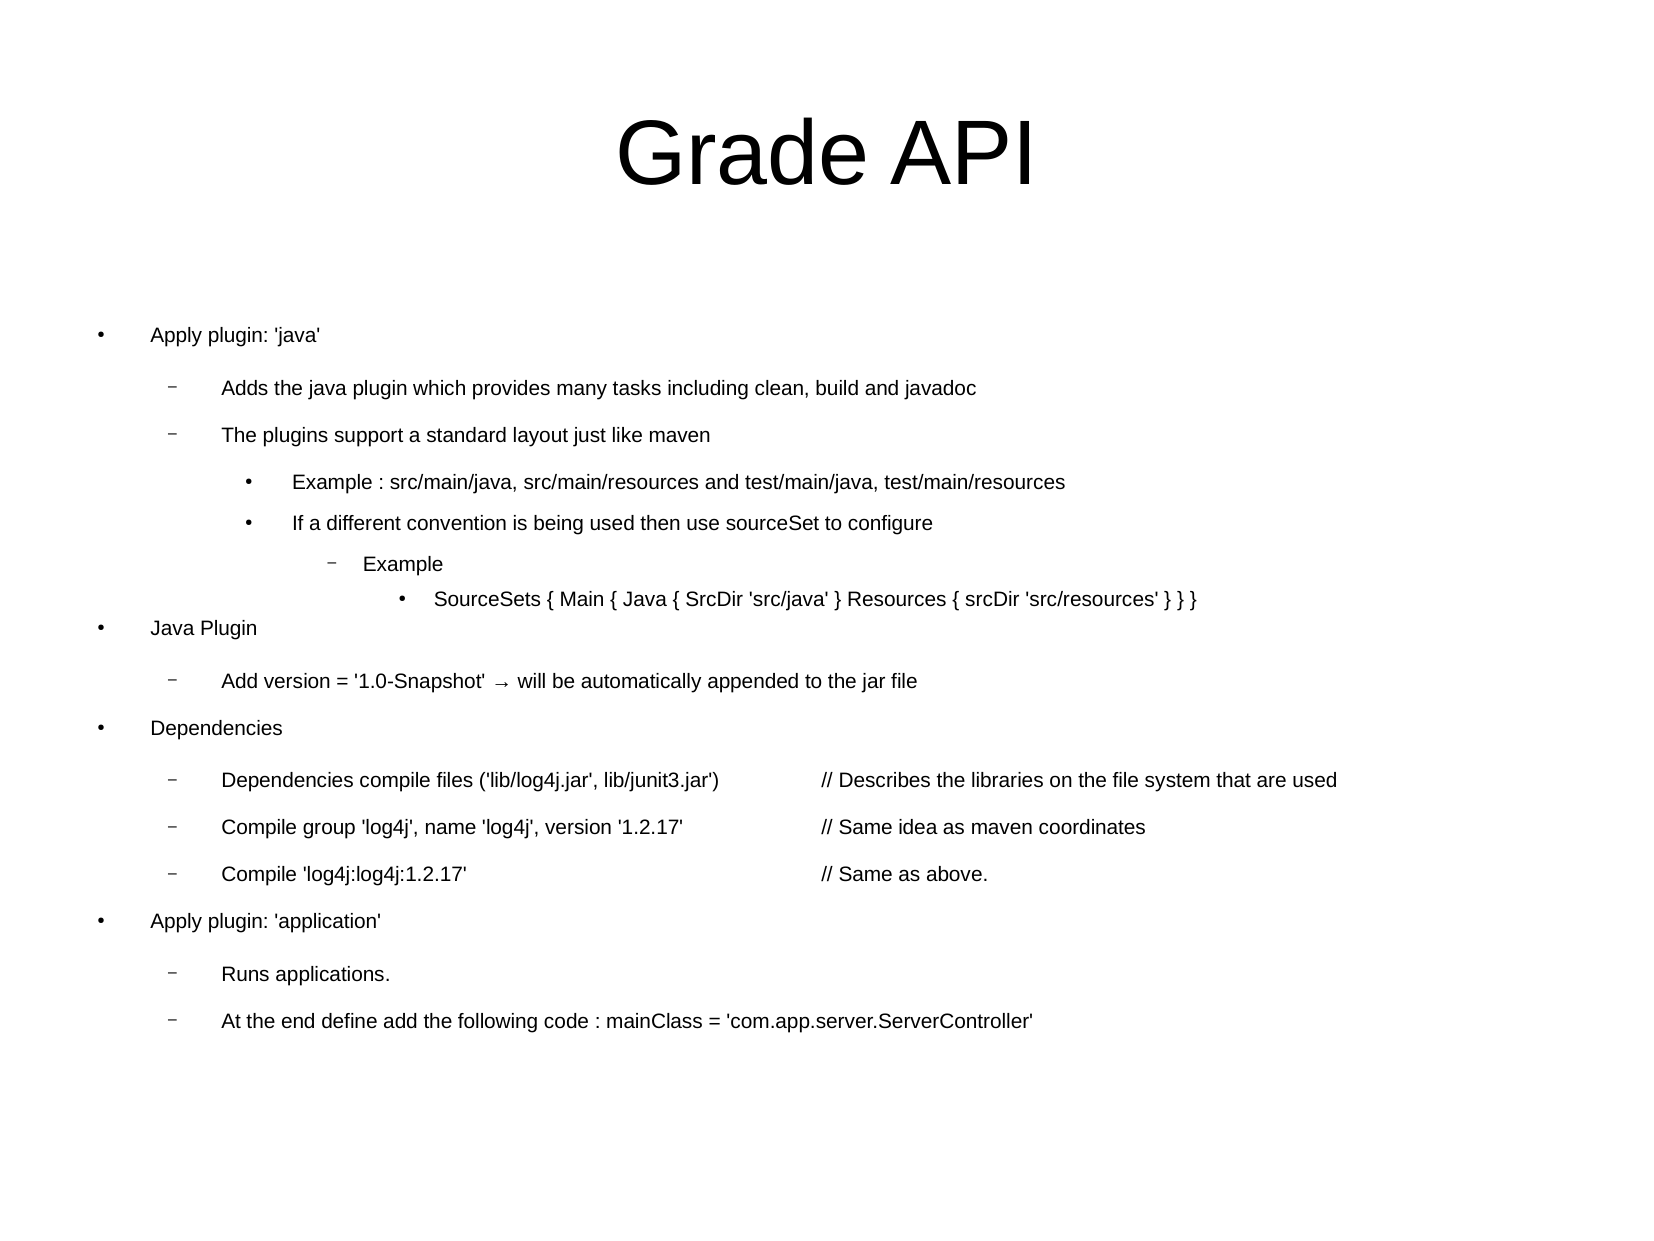

# Grade API
Apply plugin: 'java'
Adds the java plugin which provides many tasks including clean, build and javadoc
The plugins support a standard layout just like maven
Example : src/main/java, src/main/resources and test/main/java, test/main/resources
If a different convention is being used then use sourceSet to configure
Example
SourceSets { Main { Java { SrcDir 'src/java' } Resources { srcDir 'src/resources' } } }
Java Plugin
Add version = '1.0-Snapshot' → will be automatically appended to the jar file
Dependencies
Dependencies compile files ('lib/log4j.jar', lib/junit3.jar') 	// Describes the libraries on the file system that are used
Compile group 'log4j', name 'log4j', version '1.2.17'		// Same idea as maven coordinates
Compile 'log4j:log4j:1.2.17'					// Same as above.
Apply plugin: 'application'
Runs applications.
At the end define add the following code : mainClass = 'com.app.server.ServerController'